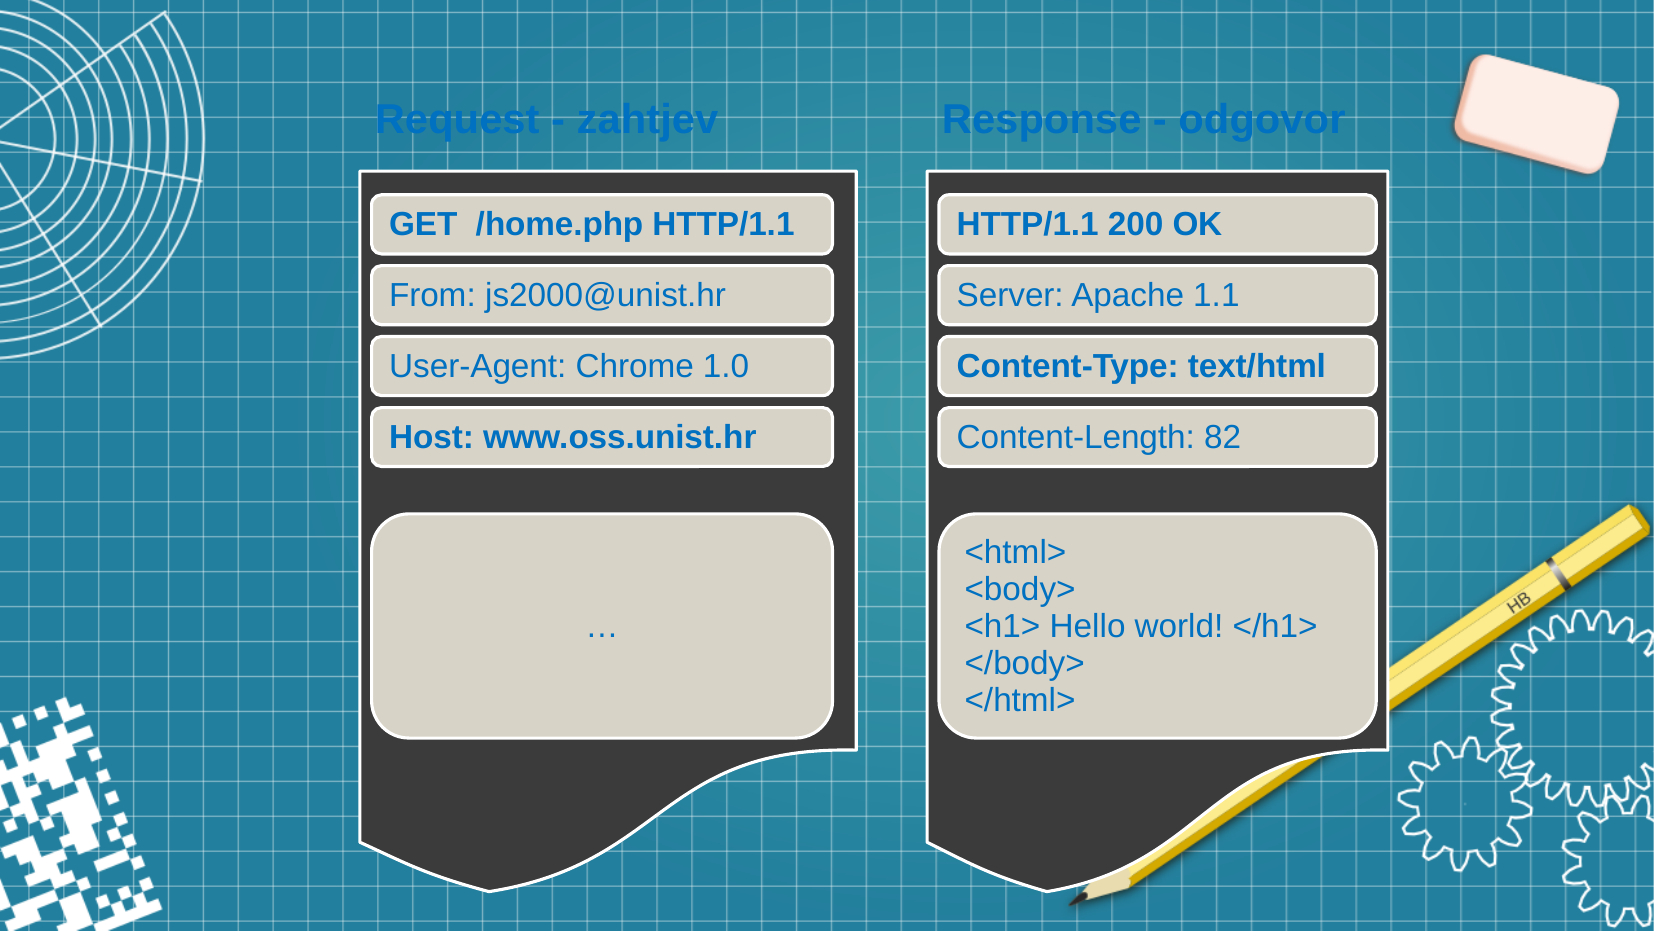

Request - zahtjev
Response - odgovor
GET /home.php HTTP/1.1
HTTP/1.1 200 OK
From: js2000@unist.hr
Server: Apache 1.1
User-Agent: Chrome 1.0
Content-Type: text/html
Host: www.oss.unist.hr
Content-Length: 82
…
<html>
<body>
<h1> Hello world! </h1>
</body>
</html>